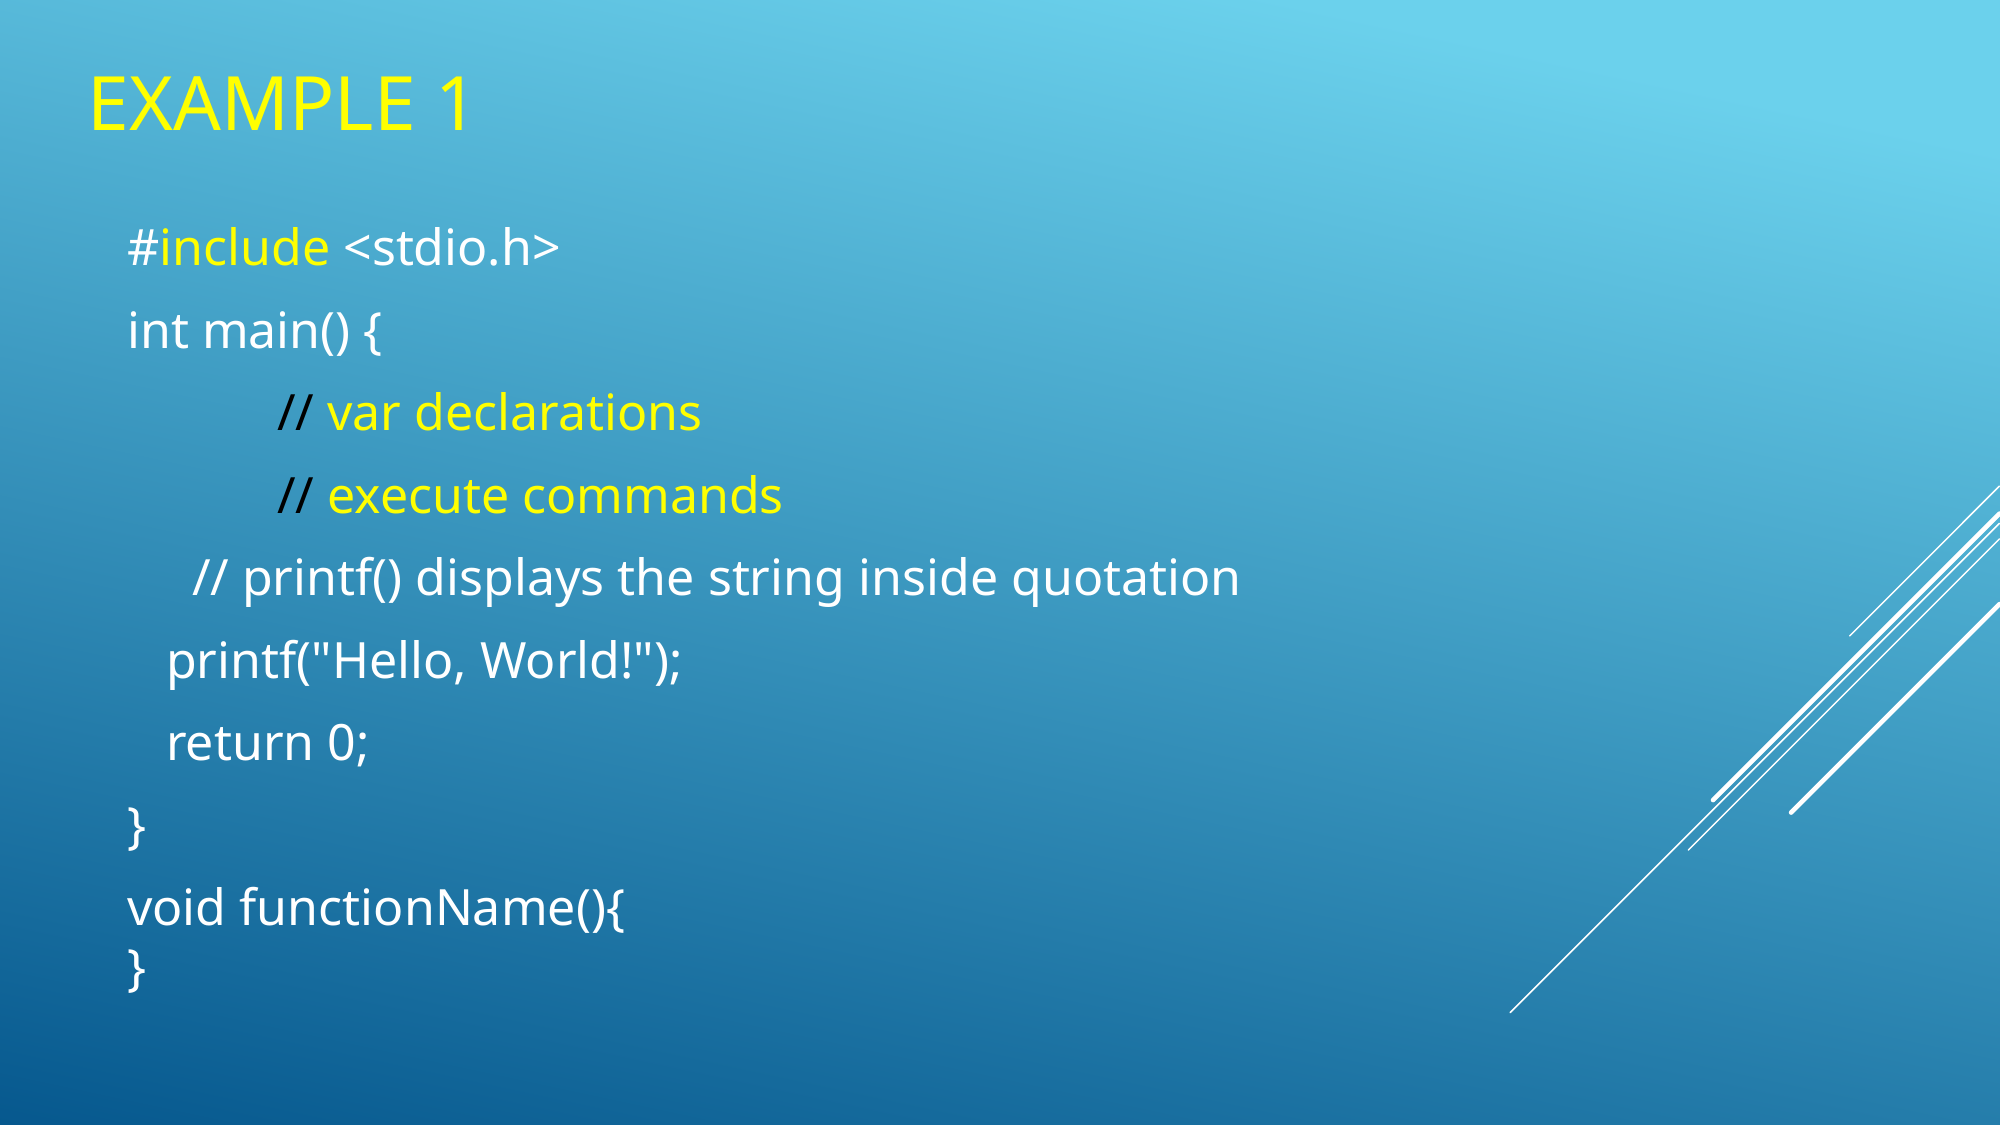

# Example 1
#include <stdio.h>
int main() {
	// var declarations
	// execute commands
 // printf() displays the string inside quotation
 printf("Hello, World!");
 return 0;
}
void functionName(){
}